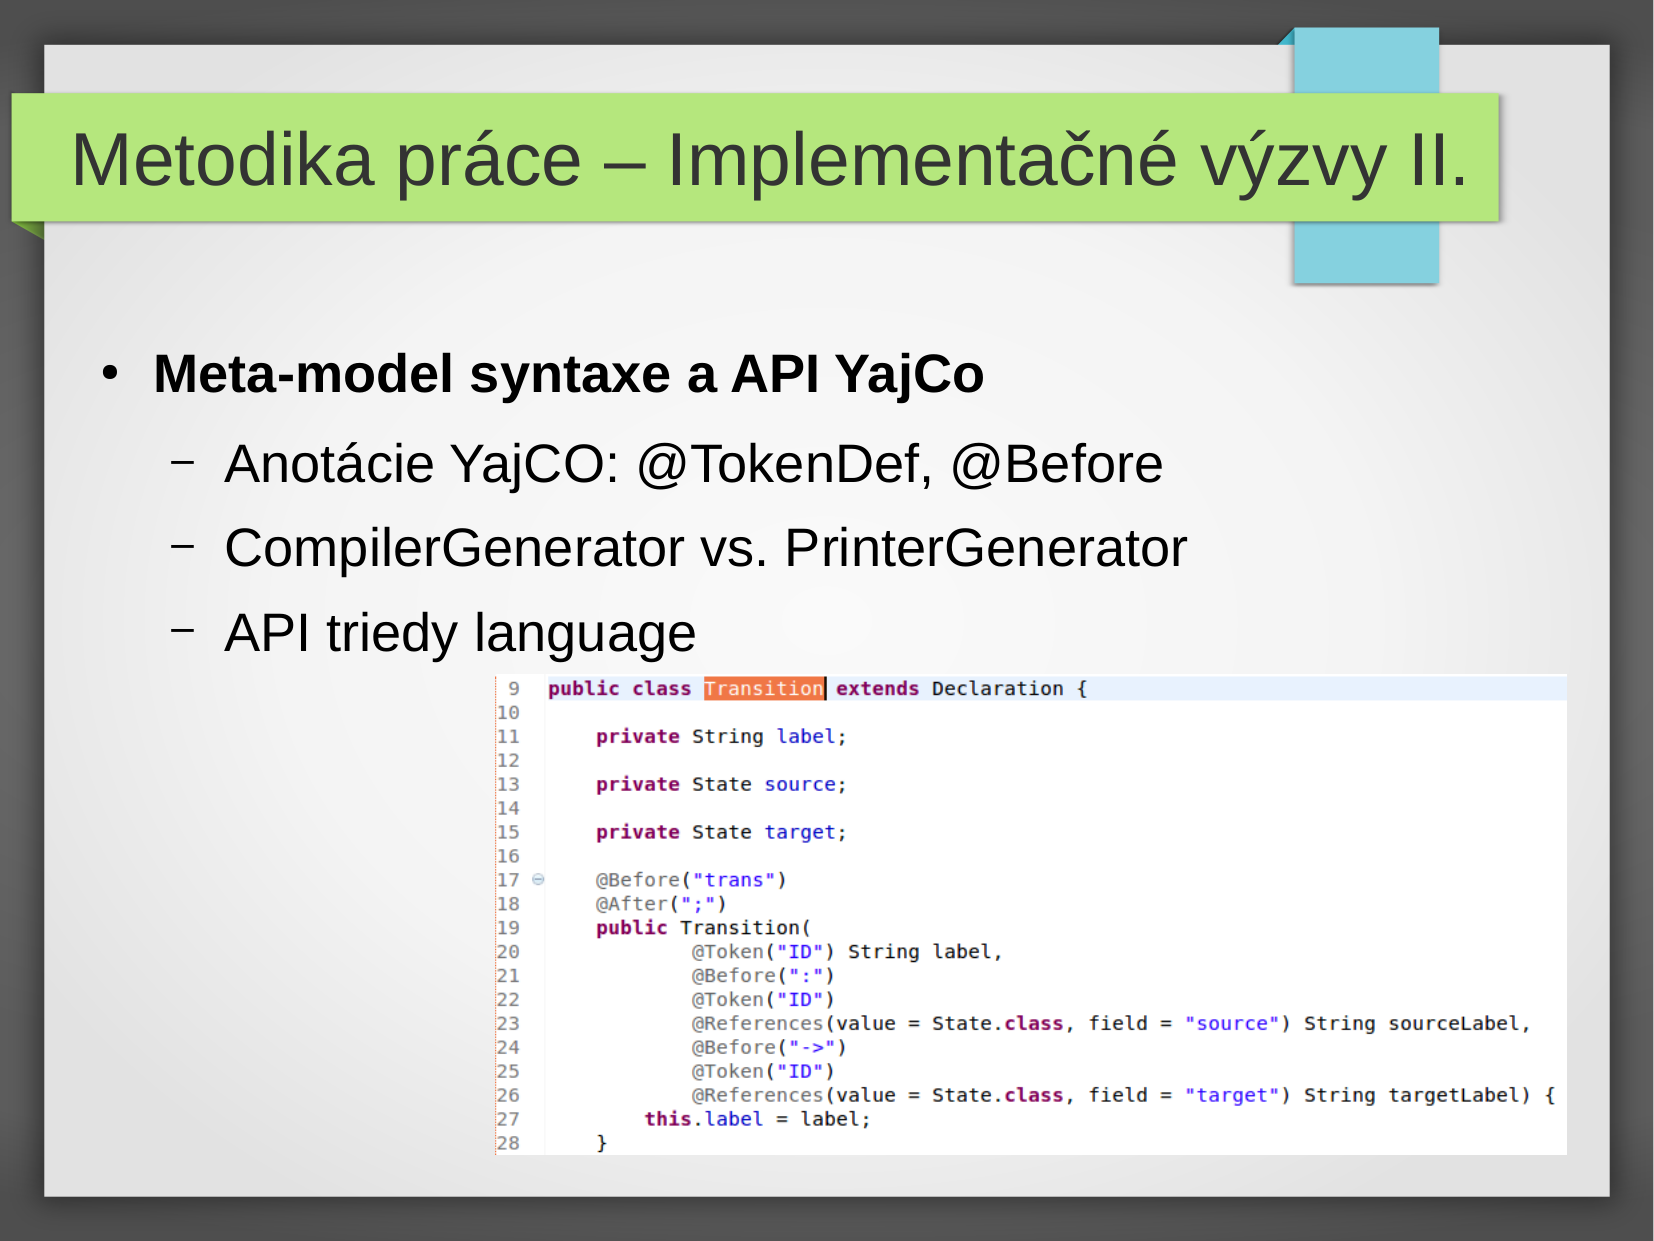

# Metodika práce – Implementačné výzvy II.
Meta-model syntaxe a API YajCo
Anotácie YajCO: @TokenDef, @Before
CompilerGenerator vs. PrinterGenerator
API triedy language